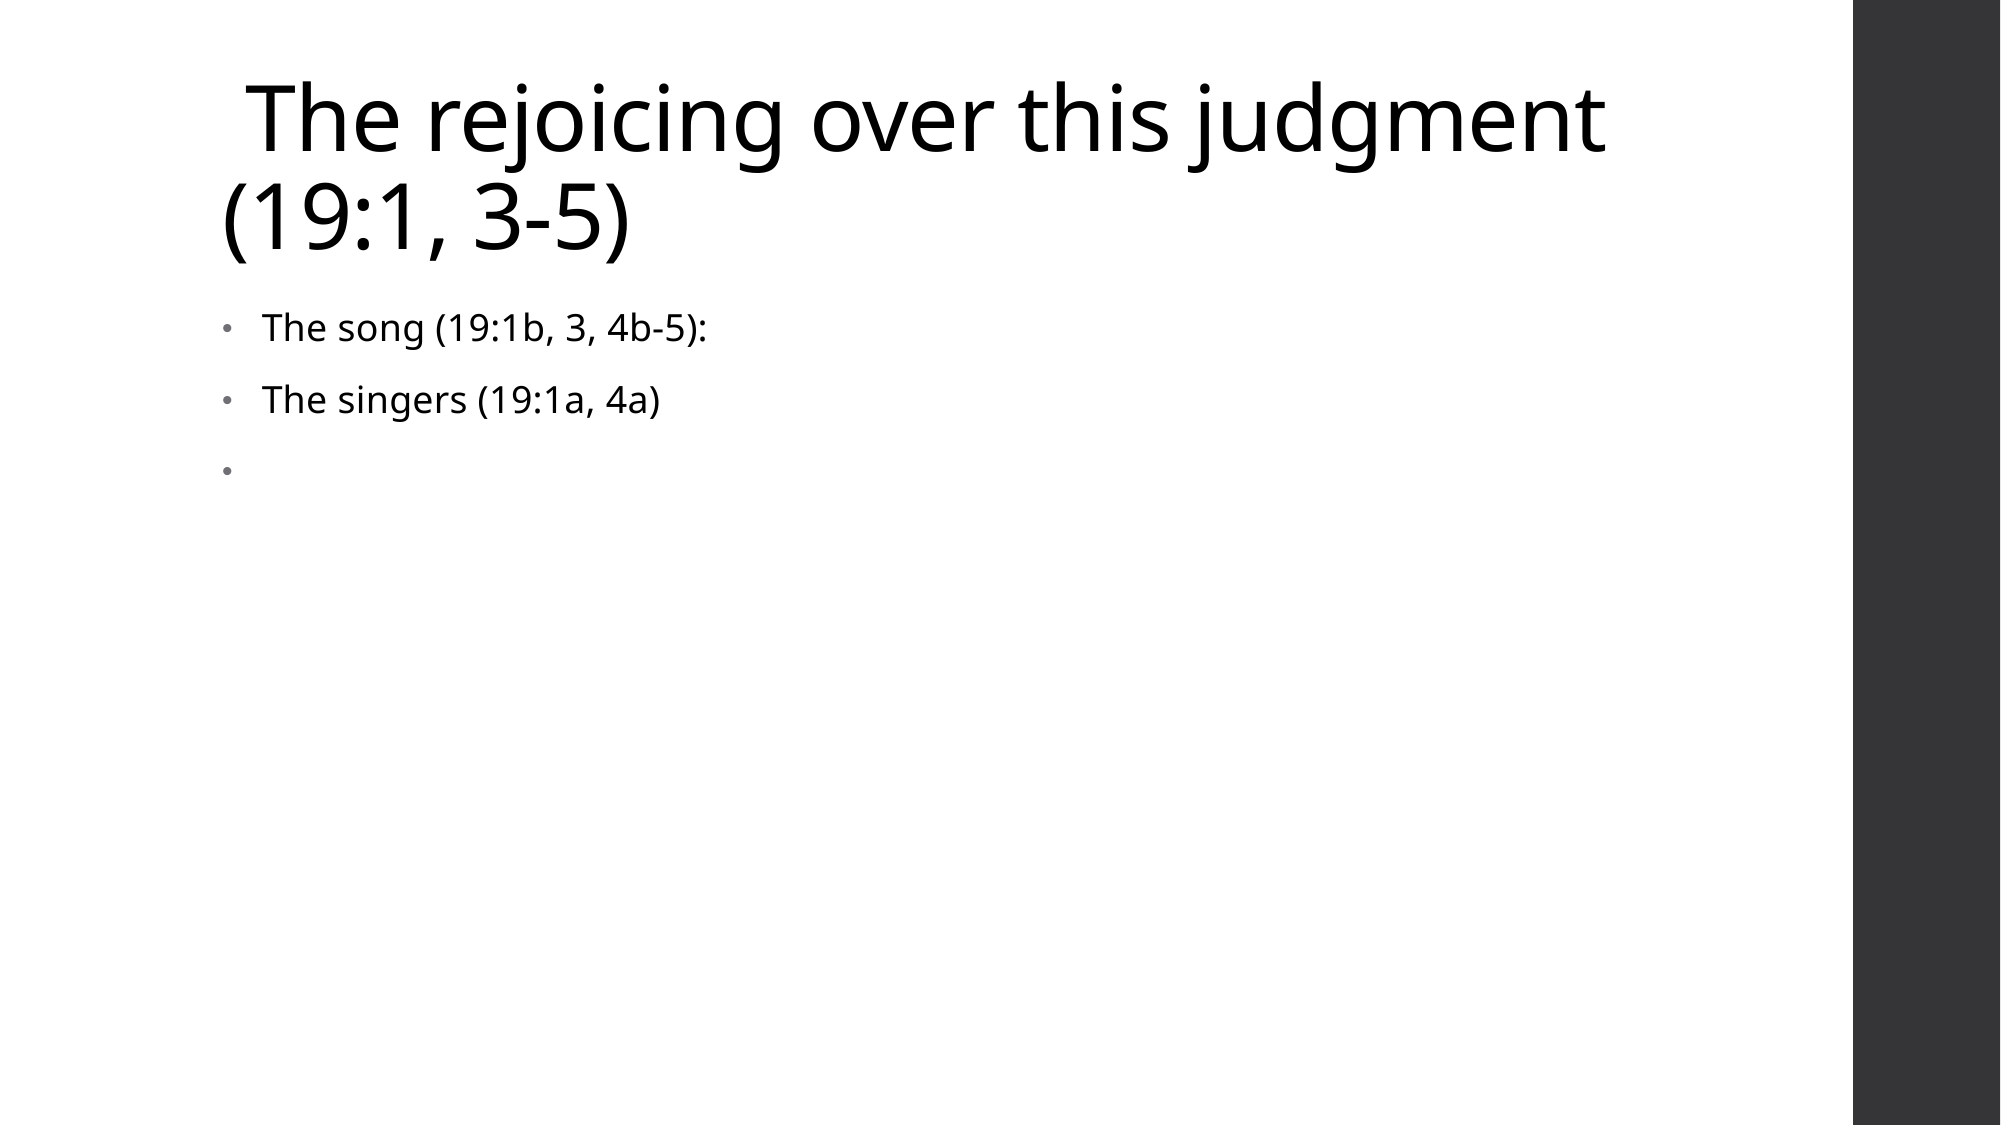

# The rejoicing over this judgment (19:1, 3-5)
 The song (19:1b, 3, 4b-5):
 The singers (19:1a, 4a)